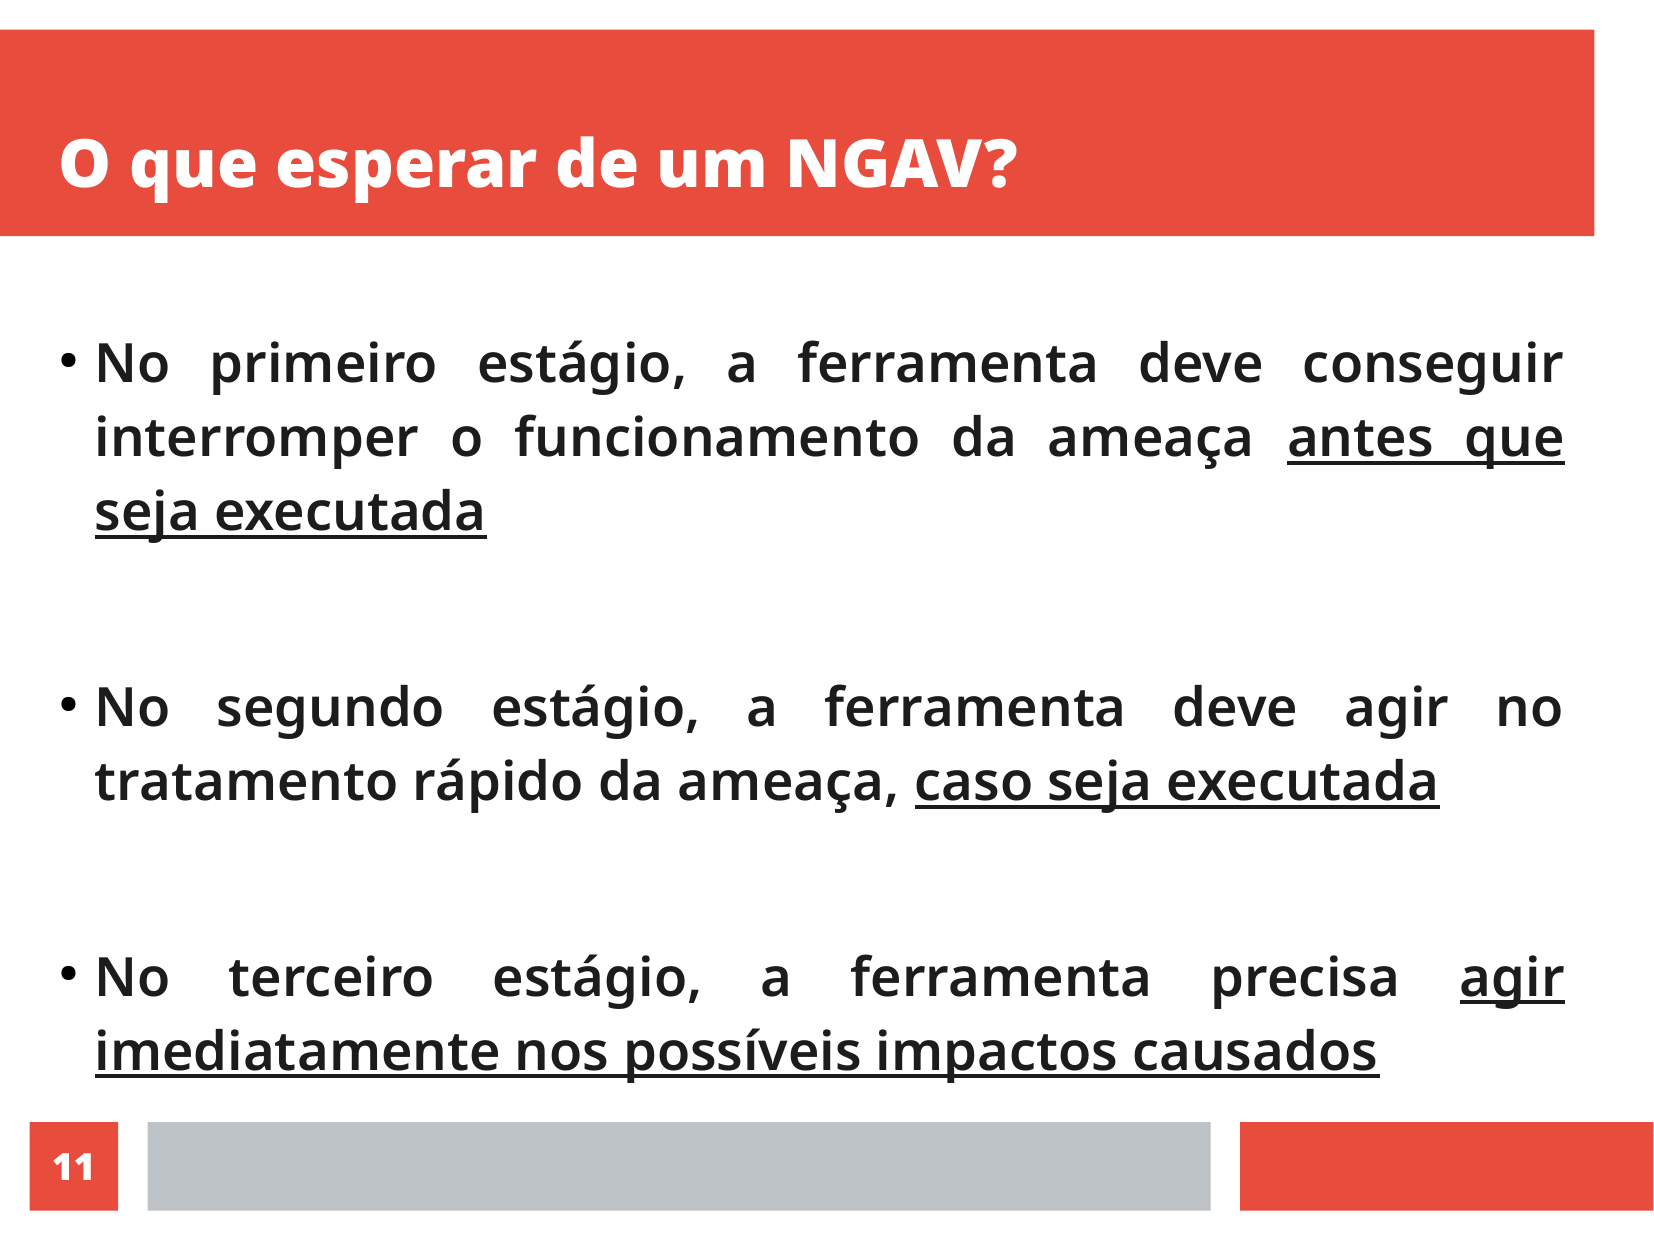

# O que esperar de um NGAV?
No primeiro estágio, a ferramenta deve conseguir interromper o funcionamento da ameaça antes que seja executada
No segundo estágio, a ferramenta deve agir no tratamento rápido da ameaça, caso seja executada
No terceiro estágio, a ferramenta precisa agir imediatamente nos possíveis impactos causados
11